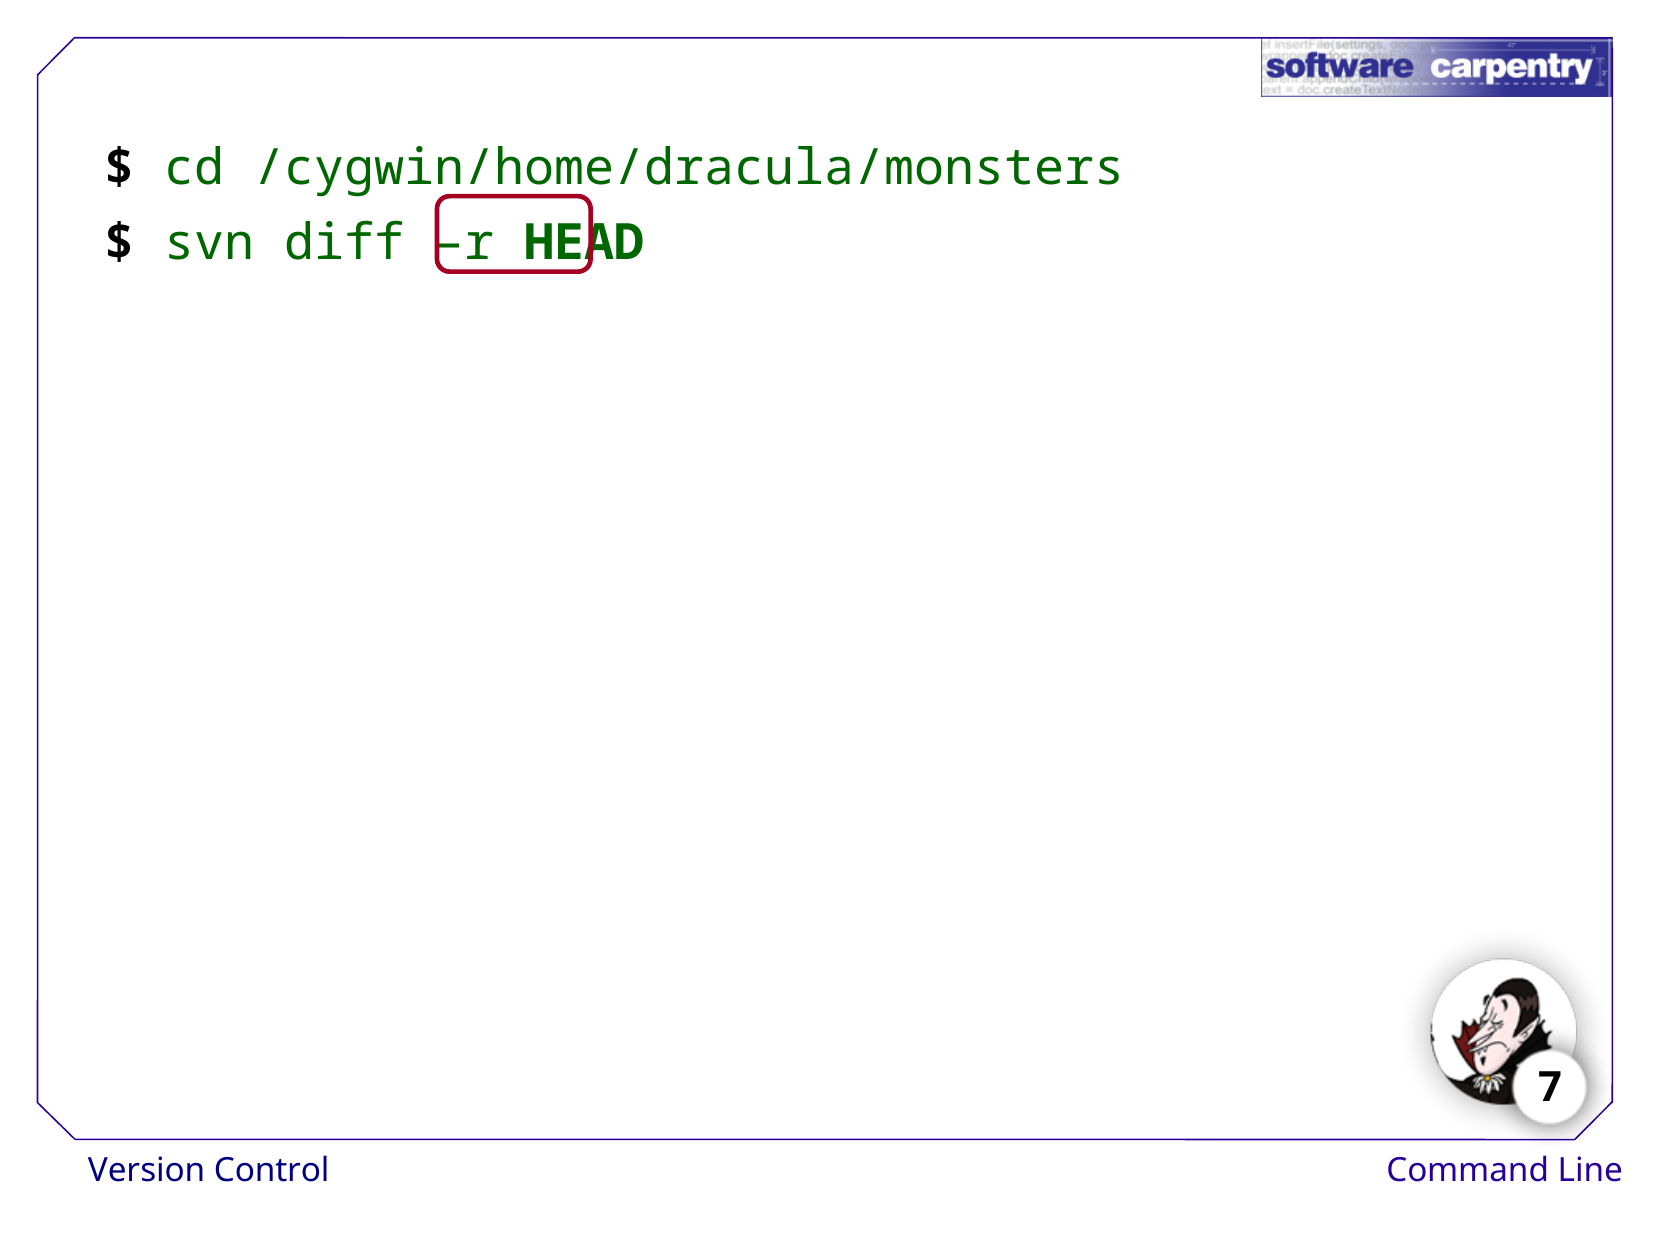

$ cd /cygwin/home/dracula/monsters
$ svn diff –r HEAD
7